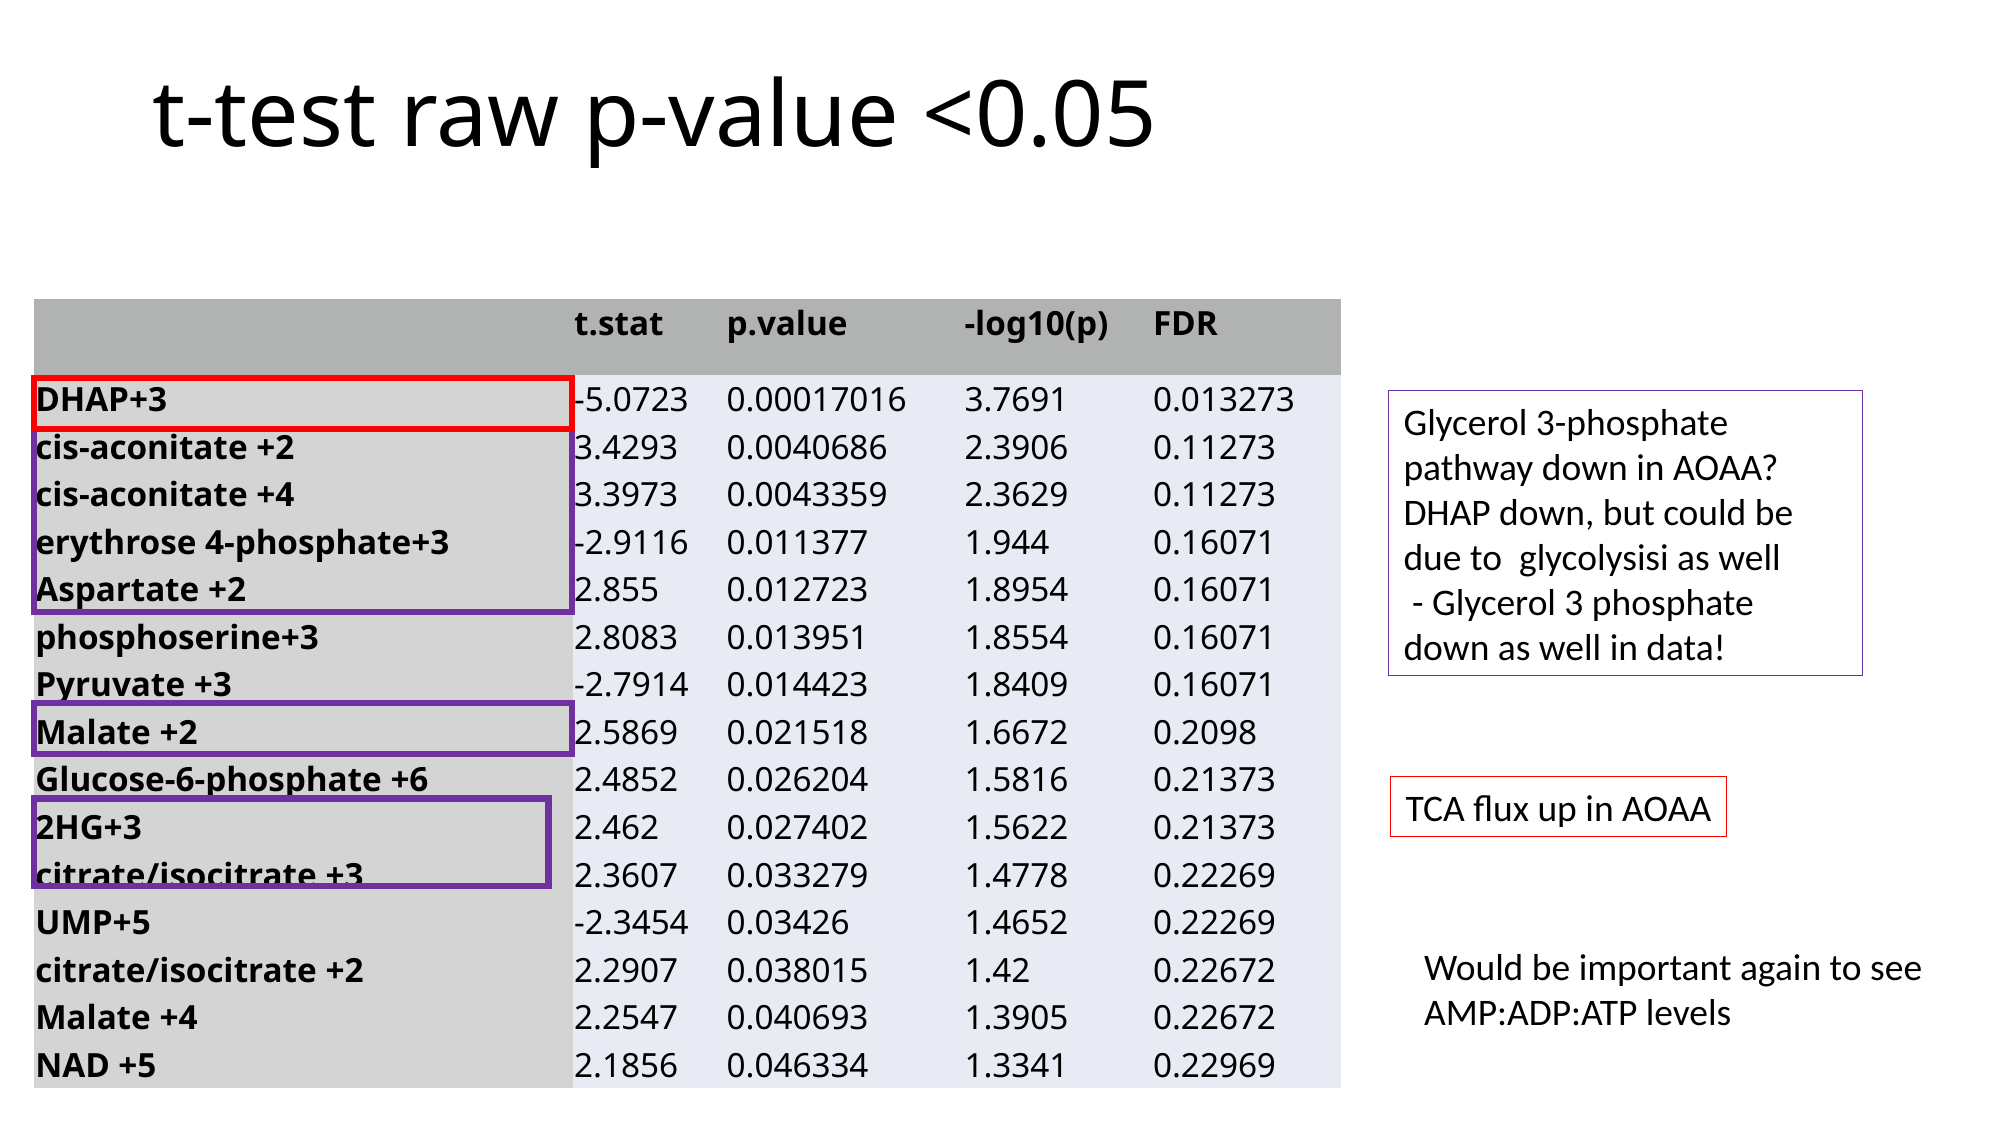

# t-test raw p-value <0.05
| | t.stat | p.value | -log10(p) | FDR |
| --- | --- | --- | --- | --- |
| DHAP+3 | -5.0723 | 0.00017016 | 3.7691 | 0.013273 |
| cis-aconitate +2 | 3.4293 | 0.0040686 | 2.3906 | 0.11273 |
| cis-aconitate +4 | 3.3973 | 0.0043359 | 2.3629 | 0.11273 |
| erythrose 4-phosphate+3 | -2.9116 | 0.011377 | 1.944 | 0.16071 |
| Aspartate +2 | 2.855 | 0.012723 | 1.8954 | 0.16071 |
| phosphoserine+3 | 2.8083 | 0.013951 | 1.8554 | 0.16071 |
| Pyruvate +3 | -2.7914 | 0.014423 | 1.8409 | 0.16071 |
| Malate +2 | 2.5869 | 0.021518 | 1.6672 | 0.2098 |
| Glucose-6-phosphate +6 | 2.4852 | 0.026204 | 1.5816 | 0.21373 |
| 2HG+3 | 2.462 | 0.027402 | 1.5622 | 0.21373 |
| citrate/isocitrate +3 | 2.3607 | 0.033279 | 1.4778 | 0.22269 |
| UMP+5 | -2.3454 | 0.03426 | 1.4652 | 0.22269 |
| citrate/isocitrate +2 | 2.2907 | 0.038015 | 1.42 | 0.22672 |
| Malate +4 | 2.2547 | 0.040693 | 1.3905 | 0.22672 |
| NAD +5 | 2.1856 | 0.046334 | 1.3341 | 0.22969 |
Glycerol 3-phosphate pathway down in AOAA?
DHAP down, but could be due to glycolysisi as well
 - Glycerol 3 phosphate down as well in data!
TCA flux up in AOAA
Would be important again to see
AMP:ADP:ATP levels